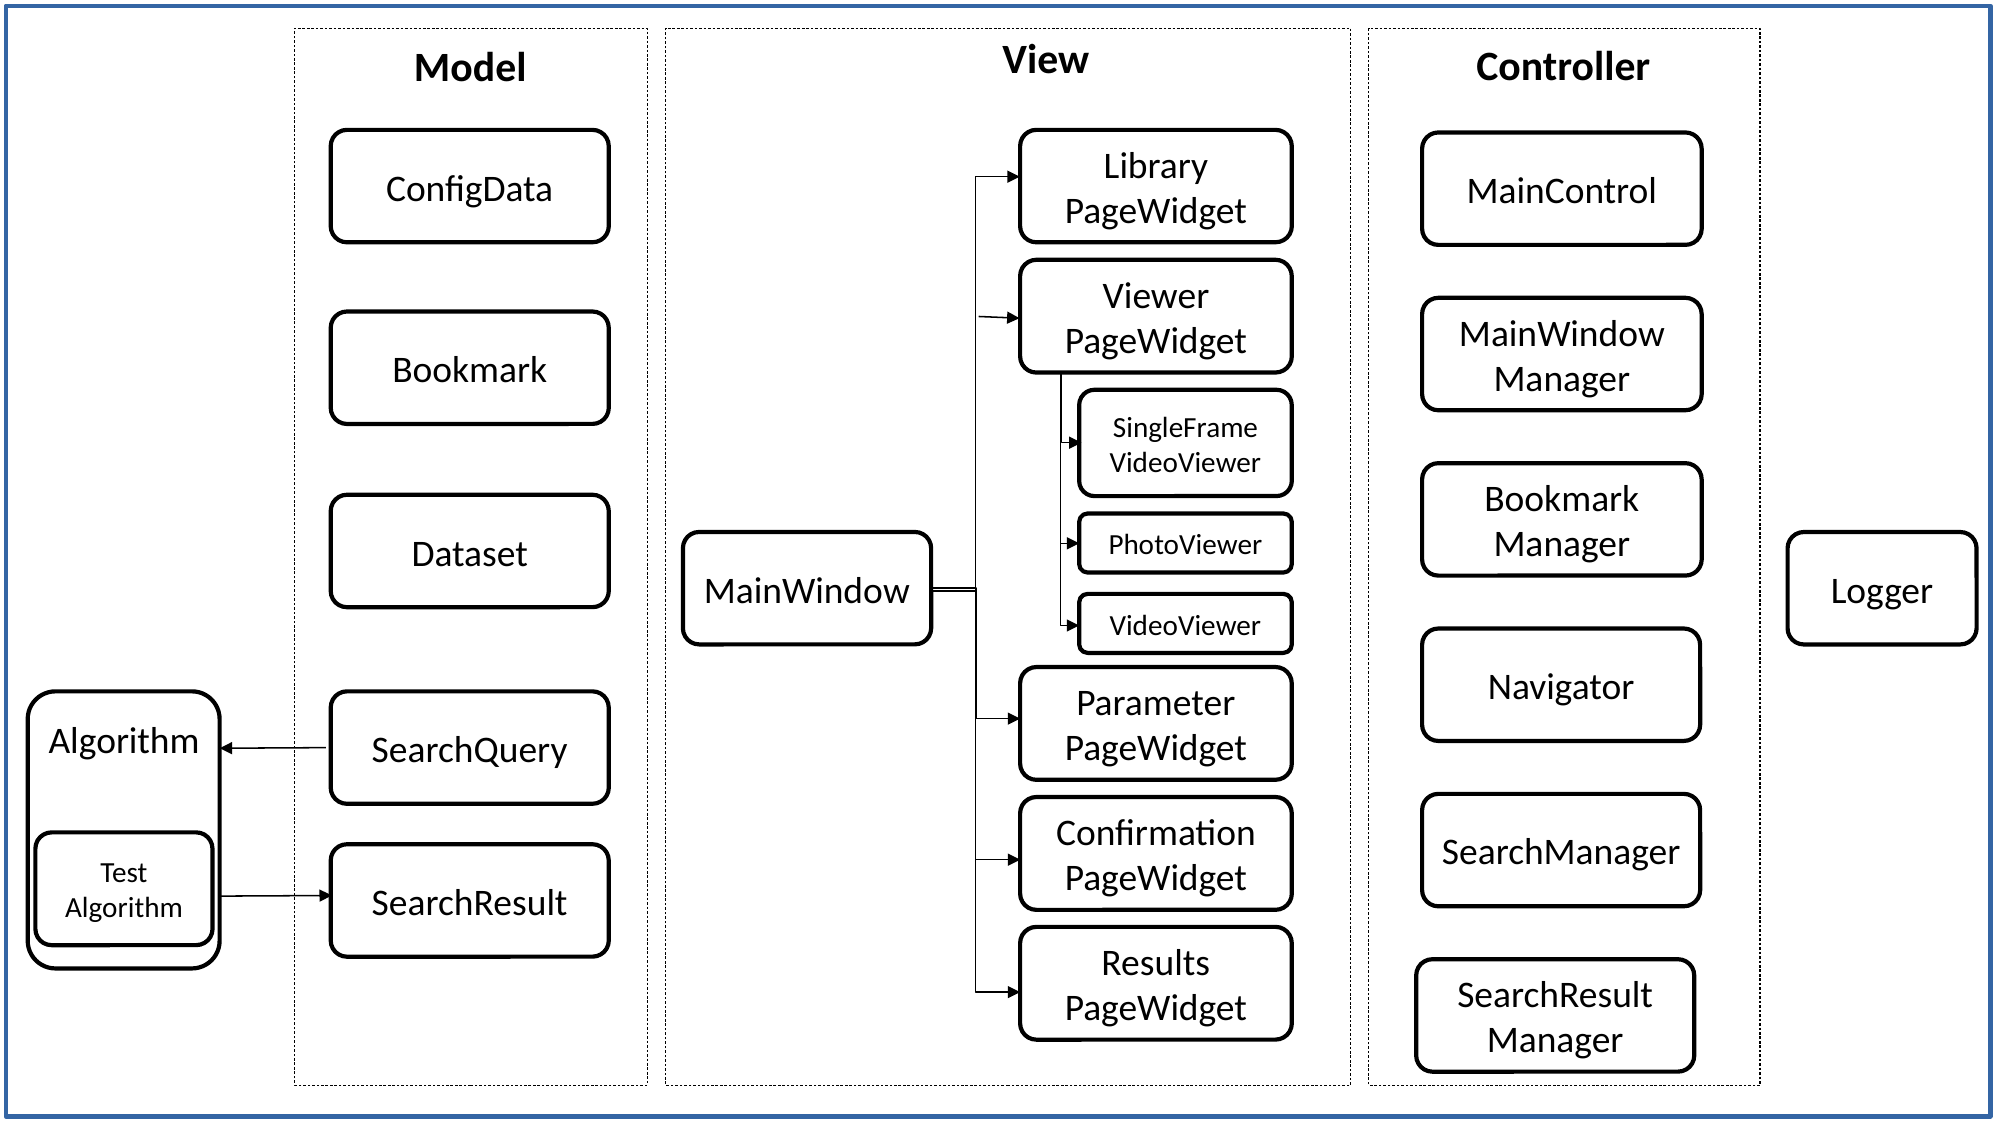

View
Controller
Model
ConfigData
Library
PageWidget
MainControl
Viewer
PageWidget
MainWindow
Manager
Bookmark
SingleFrame
VideoViewer
Bookmark
Manager
Dataset
PhotoViewer
MainWindow
Logger
VideoViewer
Navigator
Parameter
PageWidget
SearchQuery
Algorithm
SearchManager
Confirmation
PageWidget
Test
Algorithm
SearchResult
Results
PageWidget
SearchResult
Manager